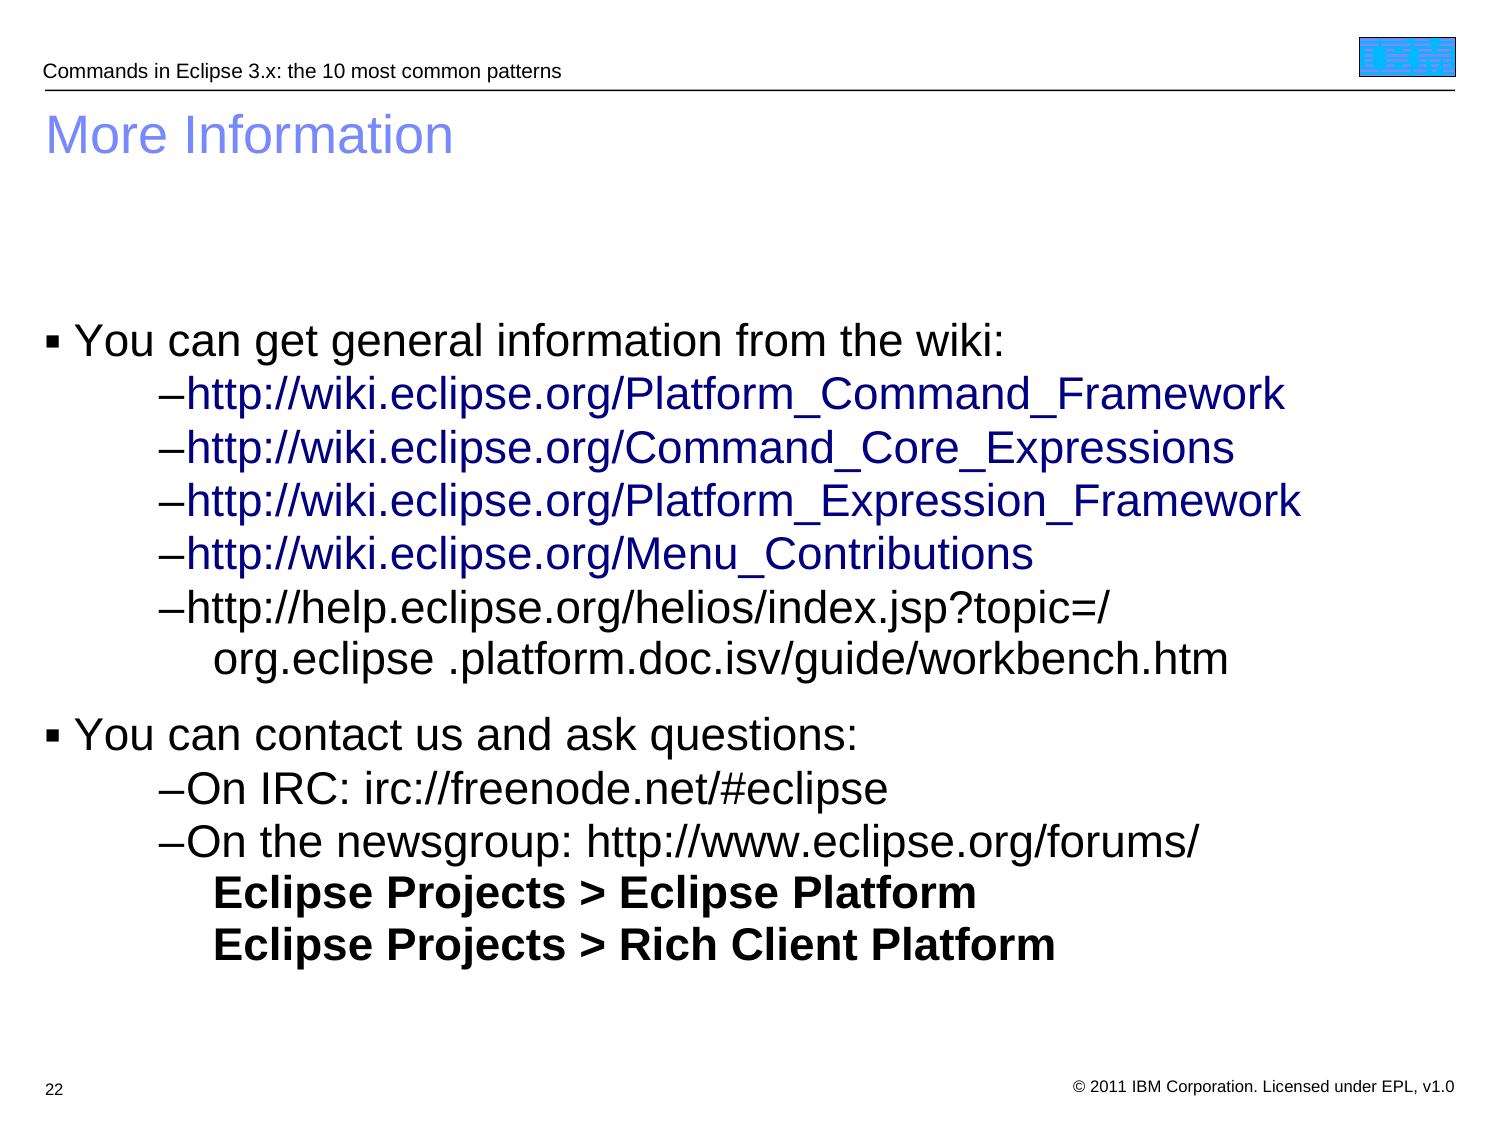

Commands in Eclipse 3.x: the 10 most common patterns
# More Information
You can get general information from the wiki:
http://wiki.eclipse.org/Platform_Command_Framework
http://wiki.eclipse.org/Command_Core_Expressions
http://wiki.eclipse.org/Platform_Expression_Framework
http://wiki.eclipse.org/Menu_Contributions
http://help.eclipse.org/helios/index.jsp?topic=/org.eclipse .platform.doc.isv/guide/workbench.htm
You can contact us and ask questions:
On IRC: irc://freenode.net/#eclipse
On the newsgroup: http://www.eclipse.org/forums/
Eclipse Projects > Eclipse Platform
Eclipse Projects > Rich Client Platform
22